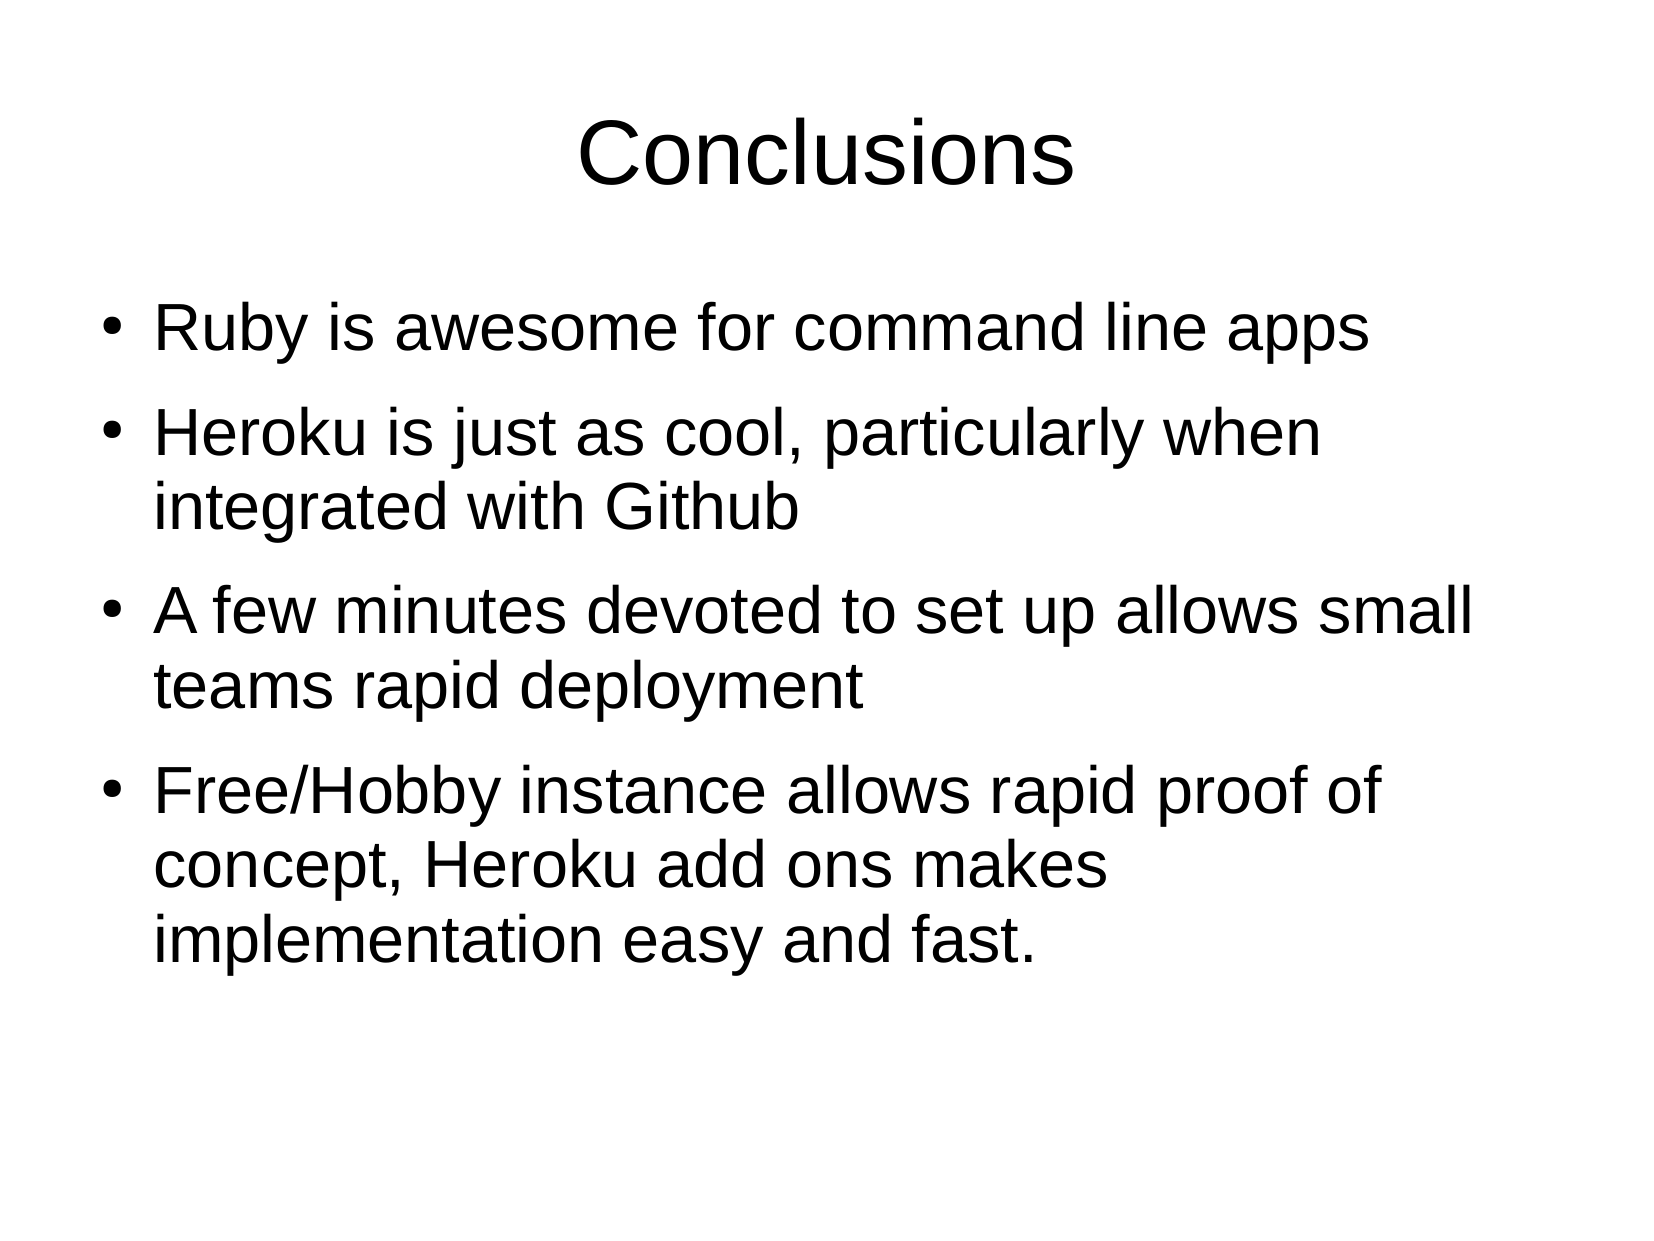

# Conclusions
Ruby is awesome for command line apps
Heroku is just as cool, particularly when integrated with Github
A few minutes devoted to set up allows small teams rapid deployment
Free/Hobby instance allows rapid proof of concept, Heroku add ons makes implementation easy and fast.